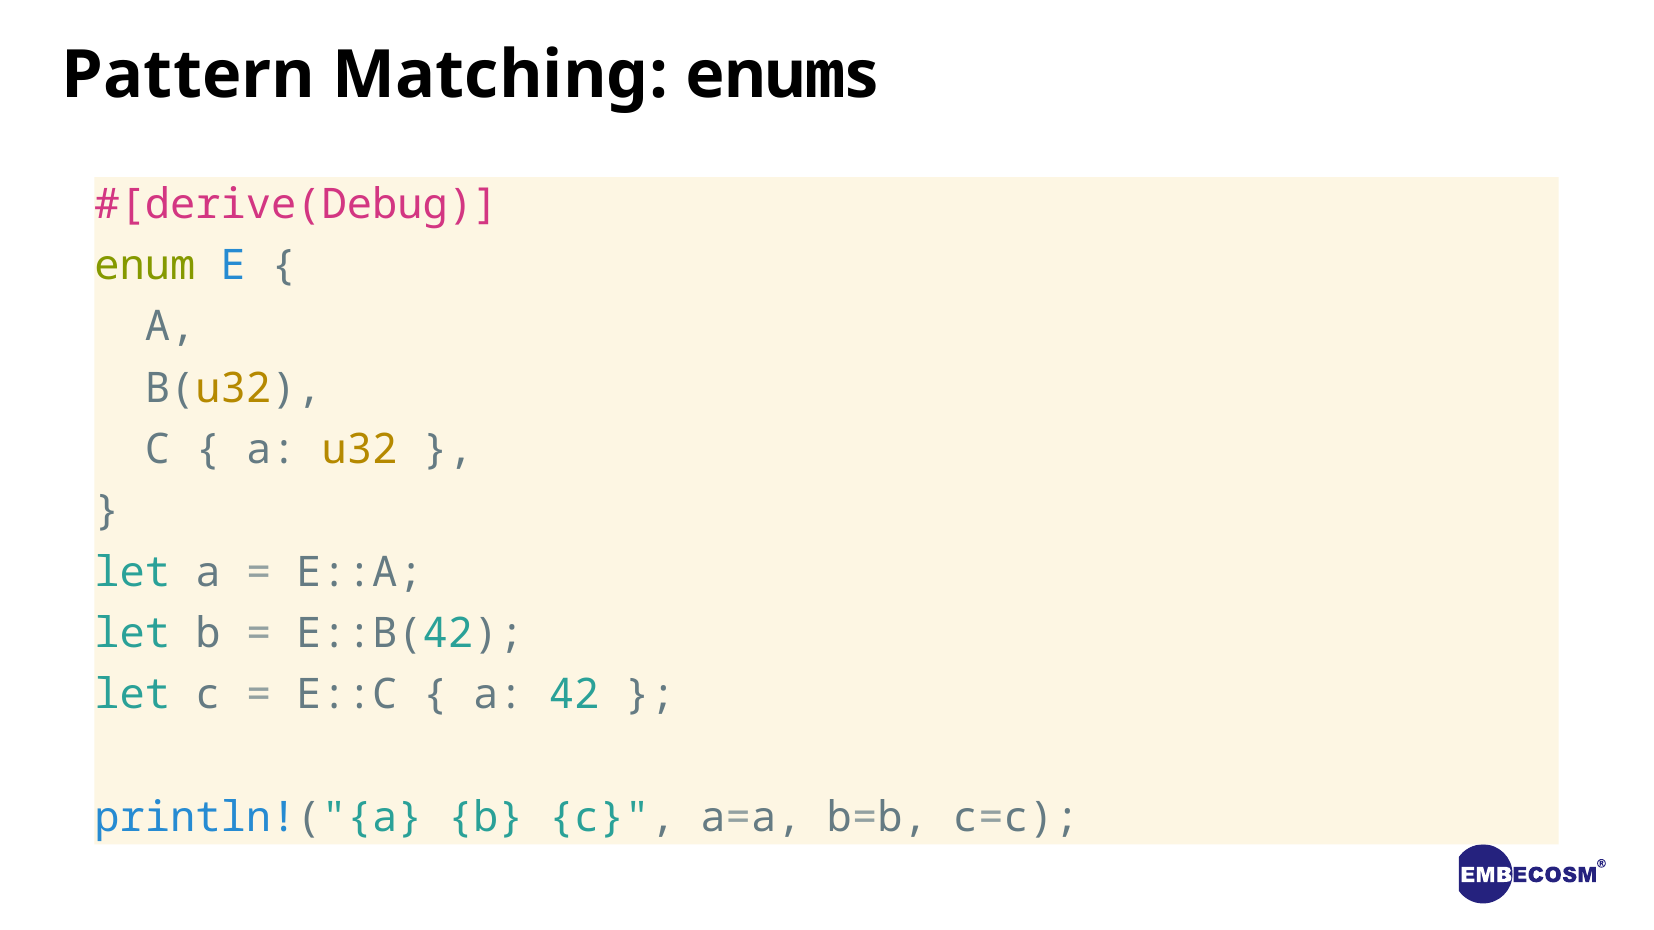

# Pattern Matching: enums
#[derive(Debug)]
enum E {
 A,
 B(u32),
 C { a: u32 },
}
let a = E::A;
let b = E::B(42);
let c = E::C { a: 42 };
println!("{a} {b} {c}", a=a, b=b, c=c);